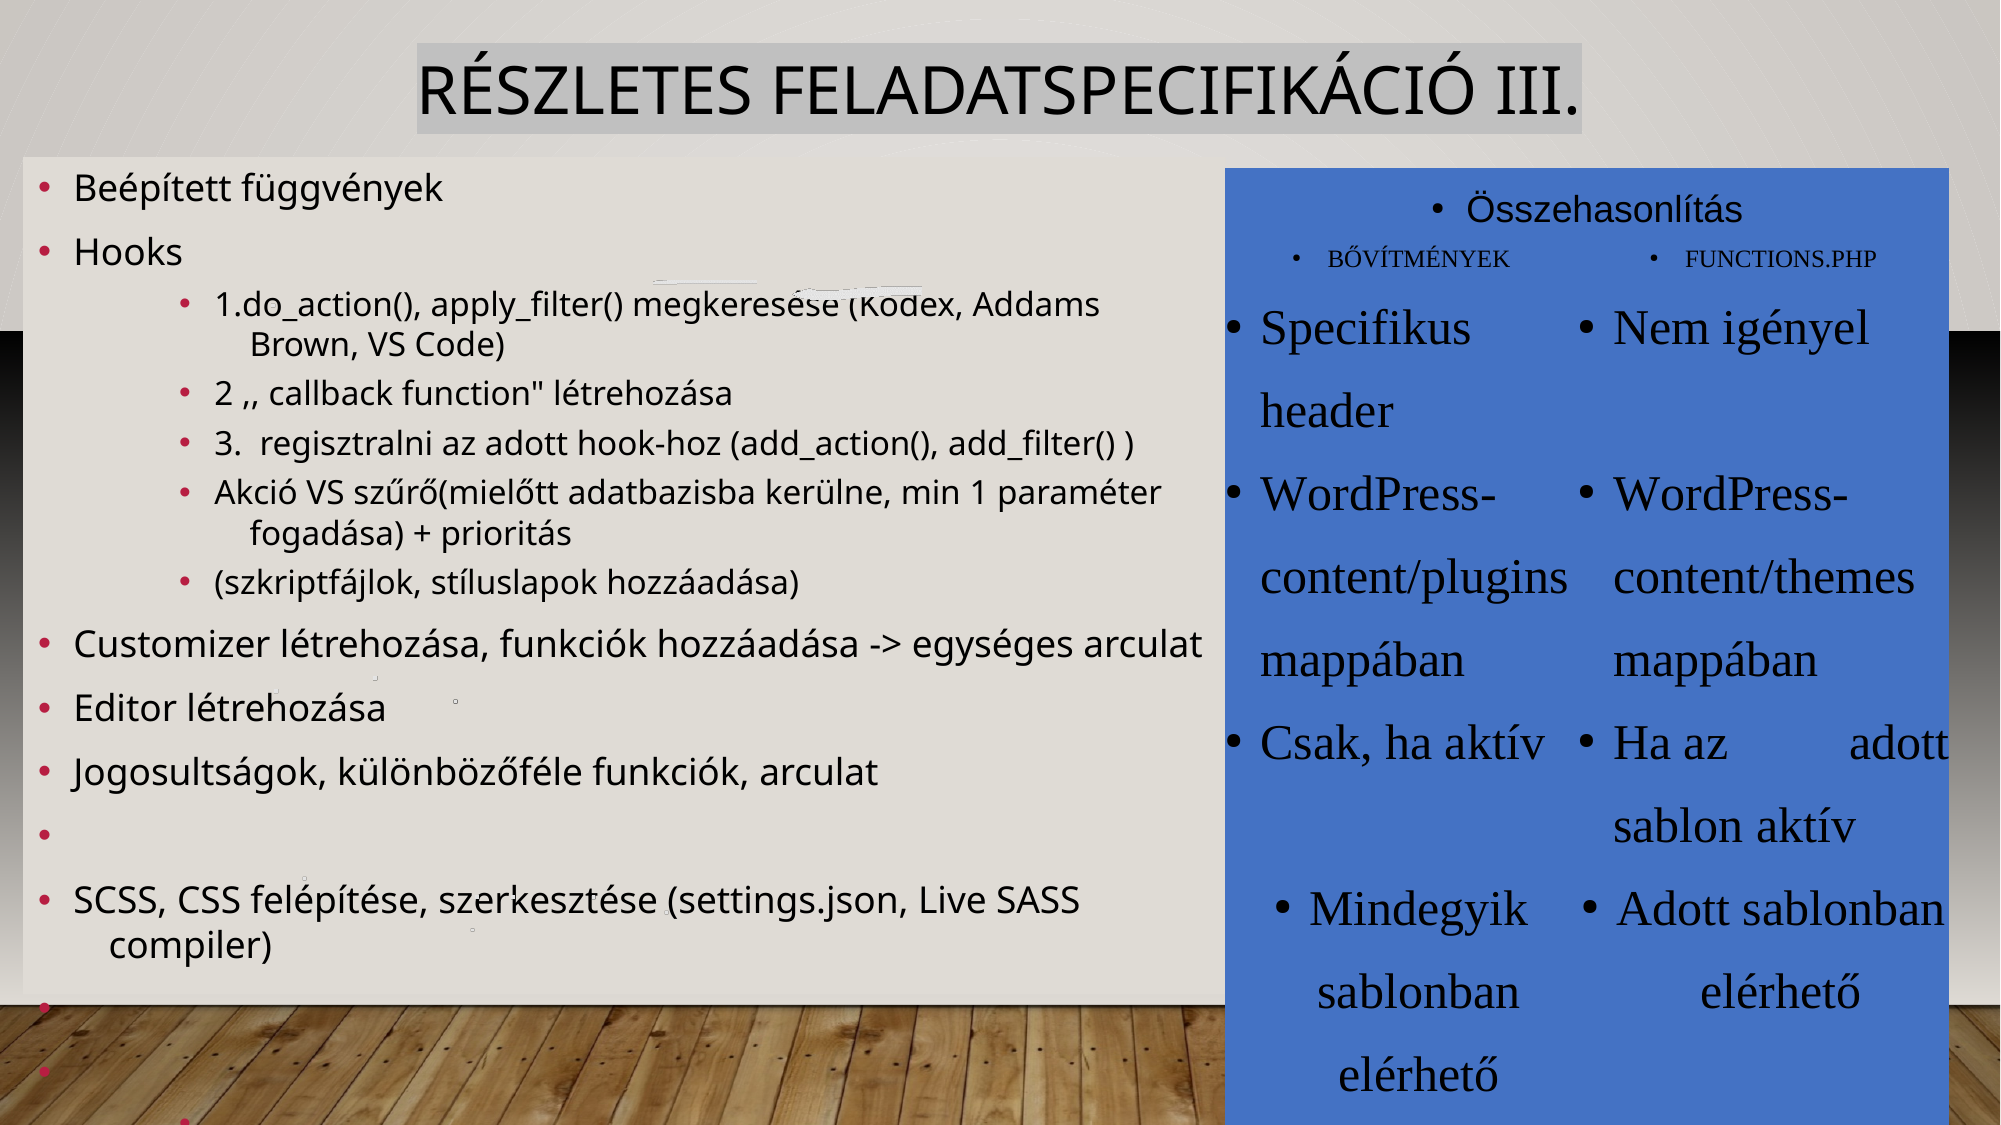

RÉSZLETES FELADATSPECIFIKÁCIÓ III.
# Beépített függvények
Hooks
1.do_action(), apply_filter() megkeresése (Kódex, Addams Brown, VS Code)
2 ,, callback function" létrehozása
3.  regisztralni az adott hook-hoz (add_action(), add_filter() )
Akció VS szűrő(mielőtt adatbazisba kerülne, min 1 paraméter fogadása) + prioritás
(szkriptfájlok, stíluslapok hozzáadása)
Customizer létrehozása, funkciók hozzáadása -> egységes arculat
Editor létrehozása
Jogosultságok, különbözőféle funkciók, arculat
SCSS, CSS felépítése, szerkesztése (settings.json, Live SASS compiler)
| Összehasonlítás | |
| --- | --- |
| BŐVÍTMÉNYEK | FUNCTIONS.PHP |
| Specifikus header | Nem igényel |
| WordPress-content/plugins mappában | WordPress-content/themes mappában |
| Csak, ha aktív | Ha az adott sablon aktív |
| Mindegyik sablonban elérhető | Adott sablonban elérhető |
| Speciális funkció | Sokfajta kódrészlet, sok funkció |